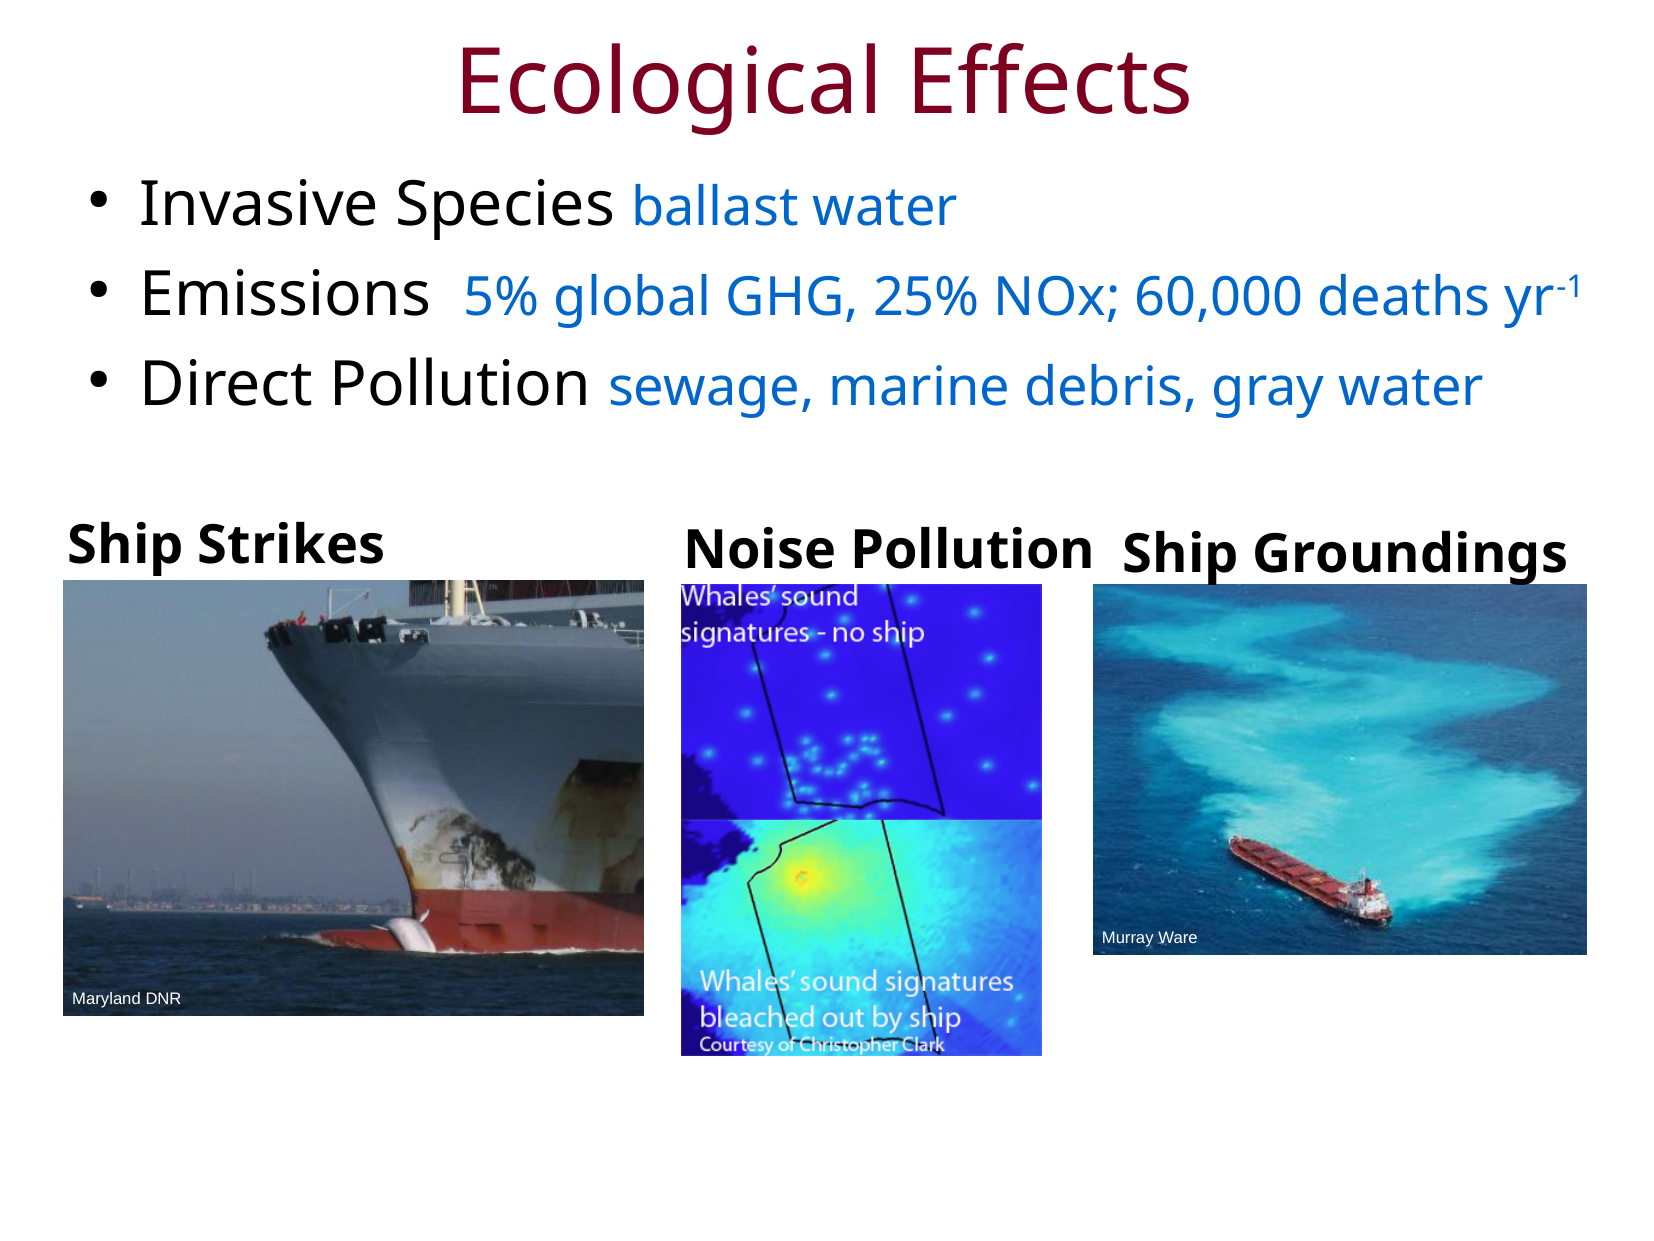

Ecological Effects
 Invasive Species ballast water
 Emissions 5% global GHG, 25% NOx; 60,000 deaths yr-1
 Direct Pollution sewage, marine debris, gray water
Ship Strikes
Noise Pollution
Ship Groundings
Murray Ware
Maryland DNR